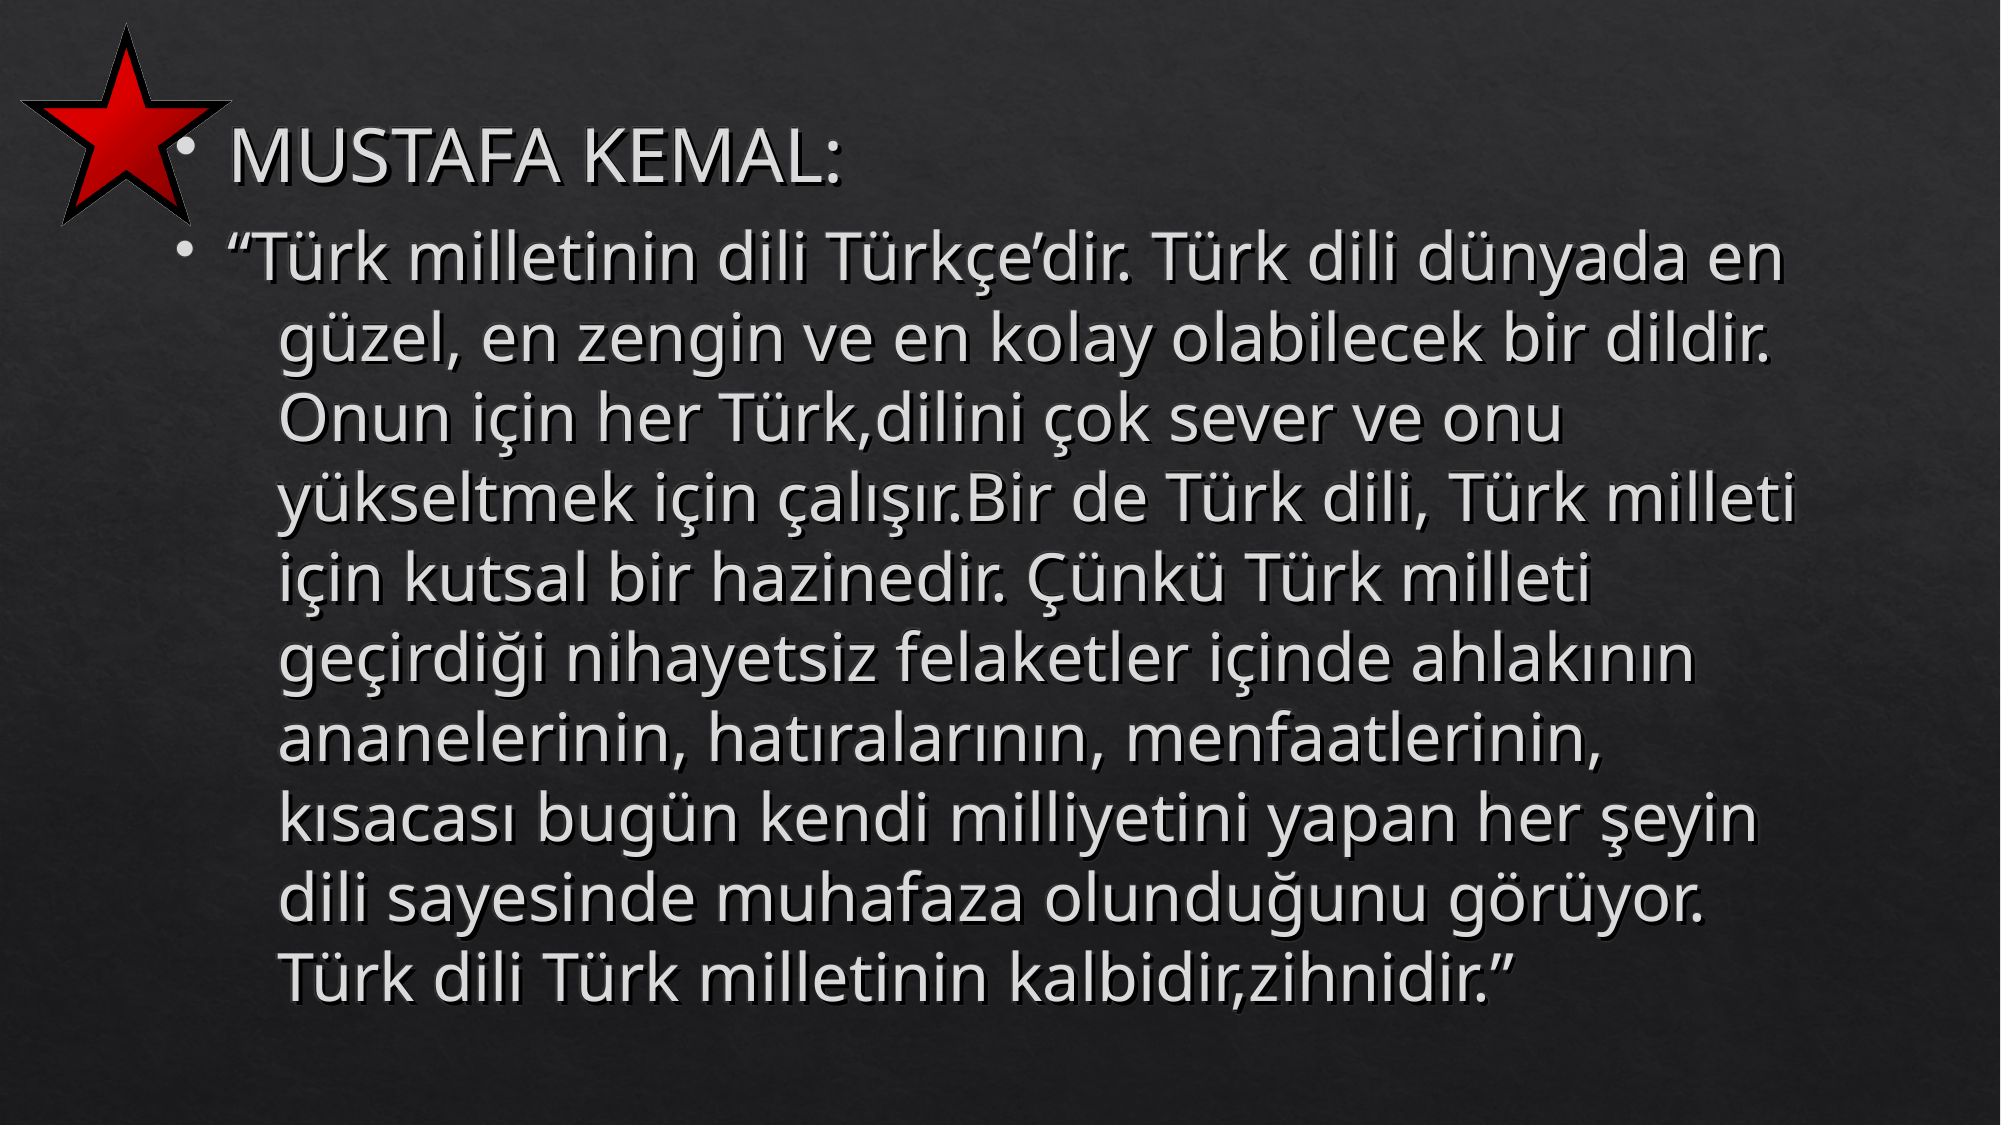

#
MUSTAFA KEMAL:
“Türk milletinin dili Türkçe’dir. Türk dili dünyada en güzel, en zengin ve en kolay olabilecek bir dildir. Onun için her Türk,dilini çok sever ve onu yükseltmek için çalışır.Bir de Türk dili, Türk milleti için kutsal bir hazinedir. Çünkü Türk milleti geçirdiği nihayetsiz felaketler içinde ahlakının ananelerinin, hatıralarının, menfaatlerinin, kısacası bugün kendi milliyetini yapan her şeyin dili sayesinde muhafaza olunduğunu görüyor. Türk dili Türk milletinin kalbidir,zihnidir.”